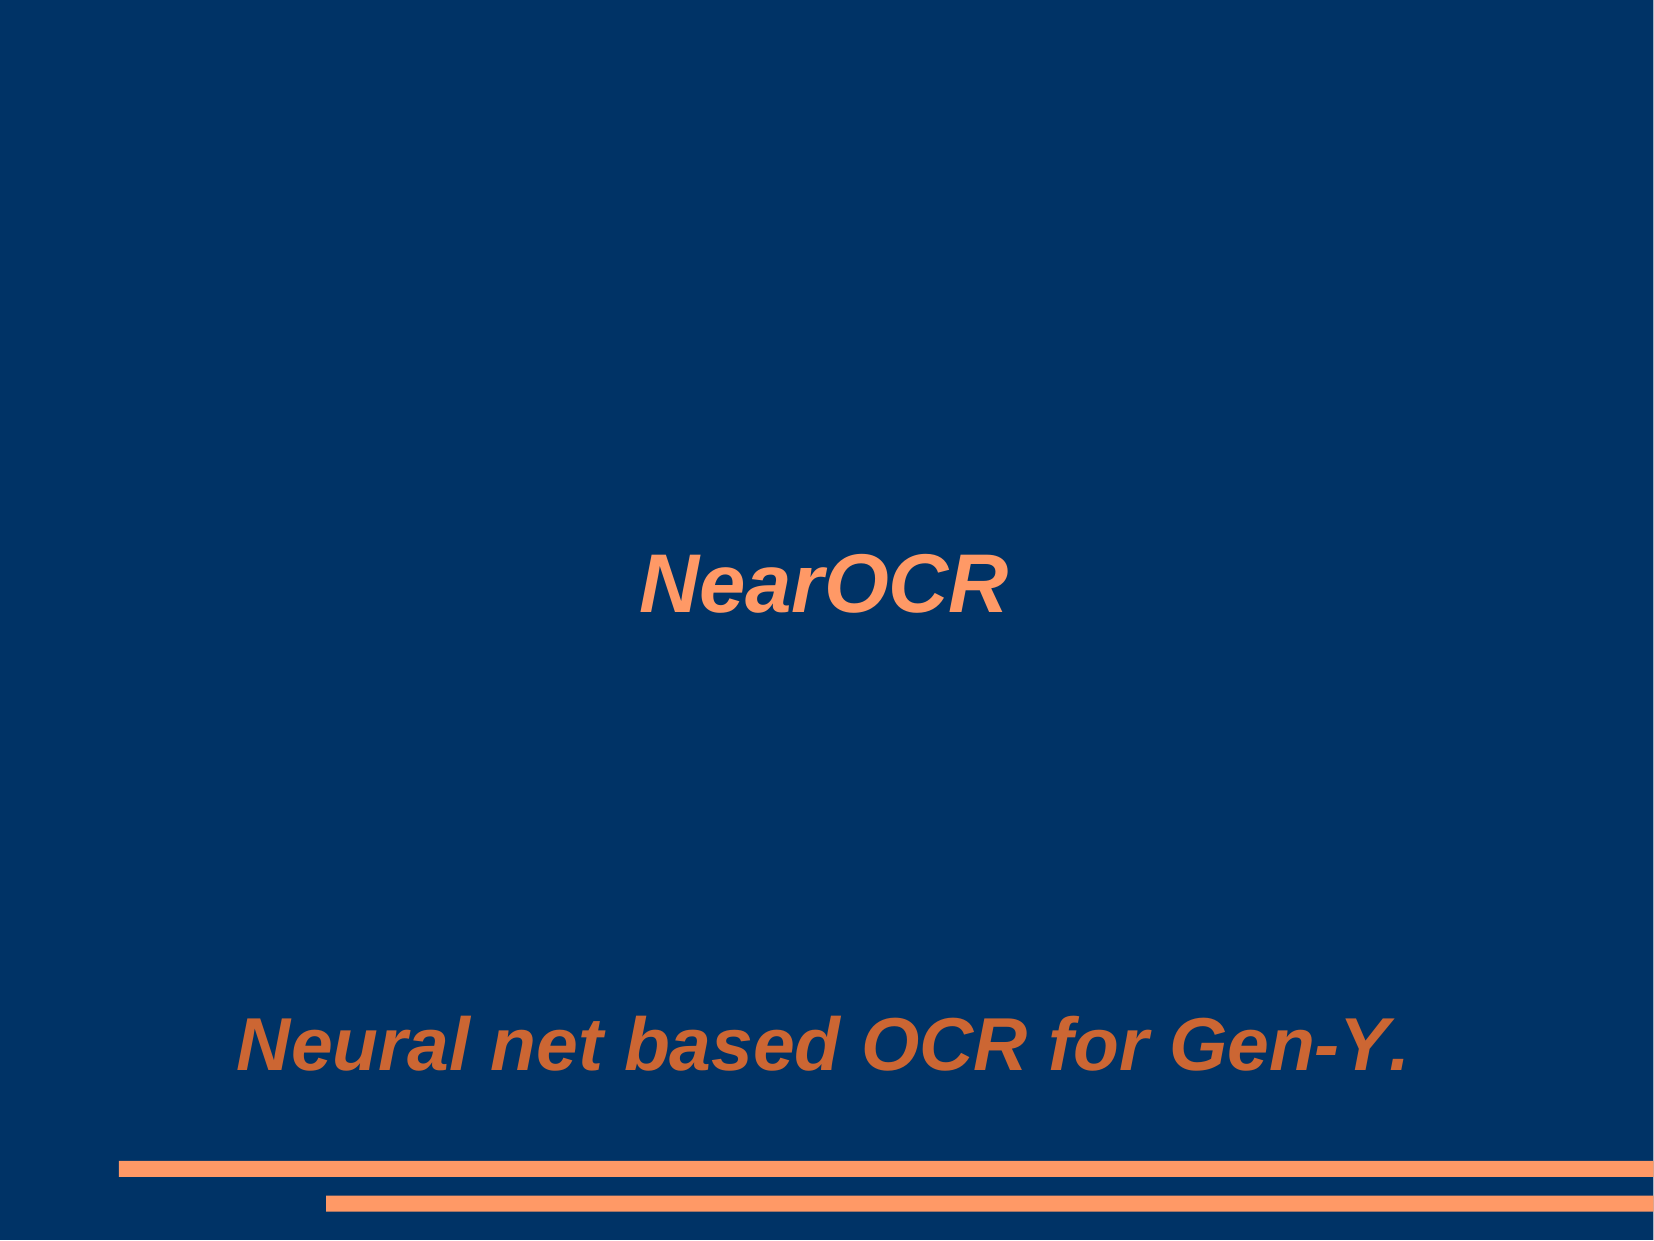

# NearOCR Neural net based OCR for Gen-Y.